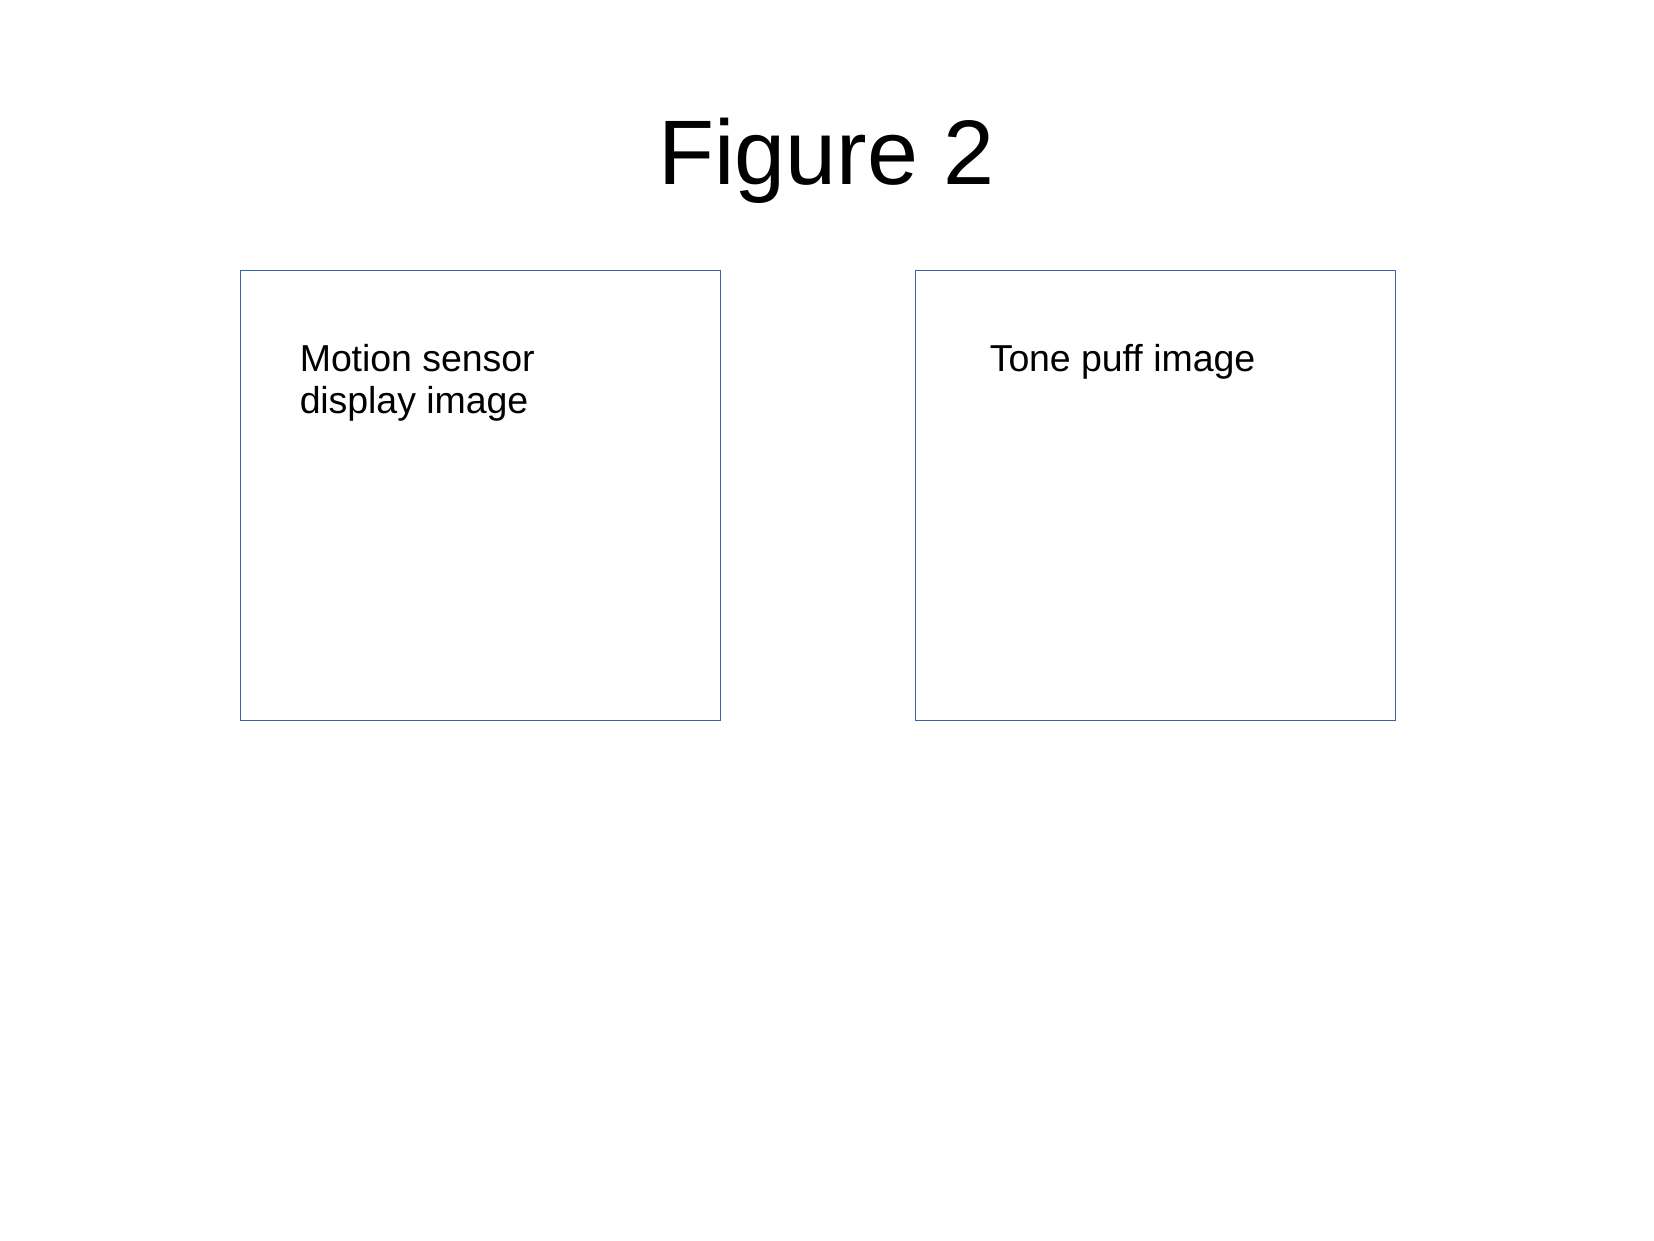

# Figure 2
Motion sensor display image
Tone puff image